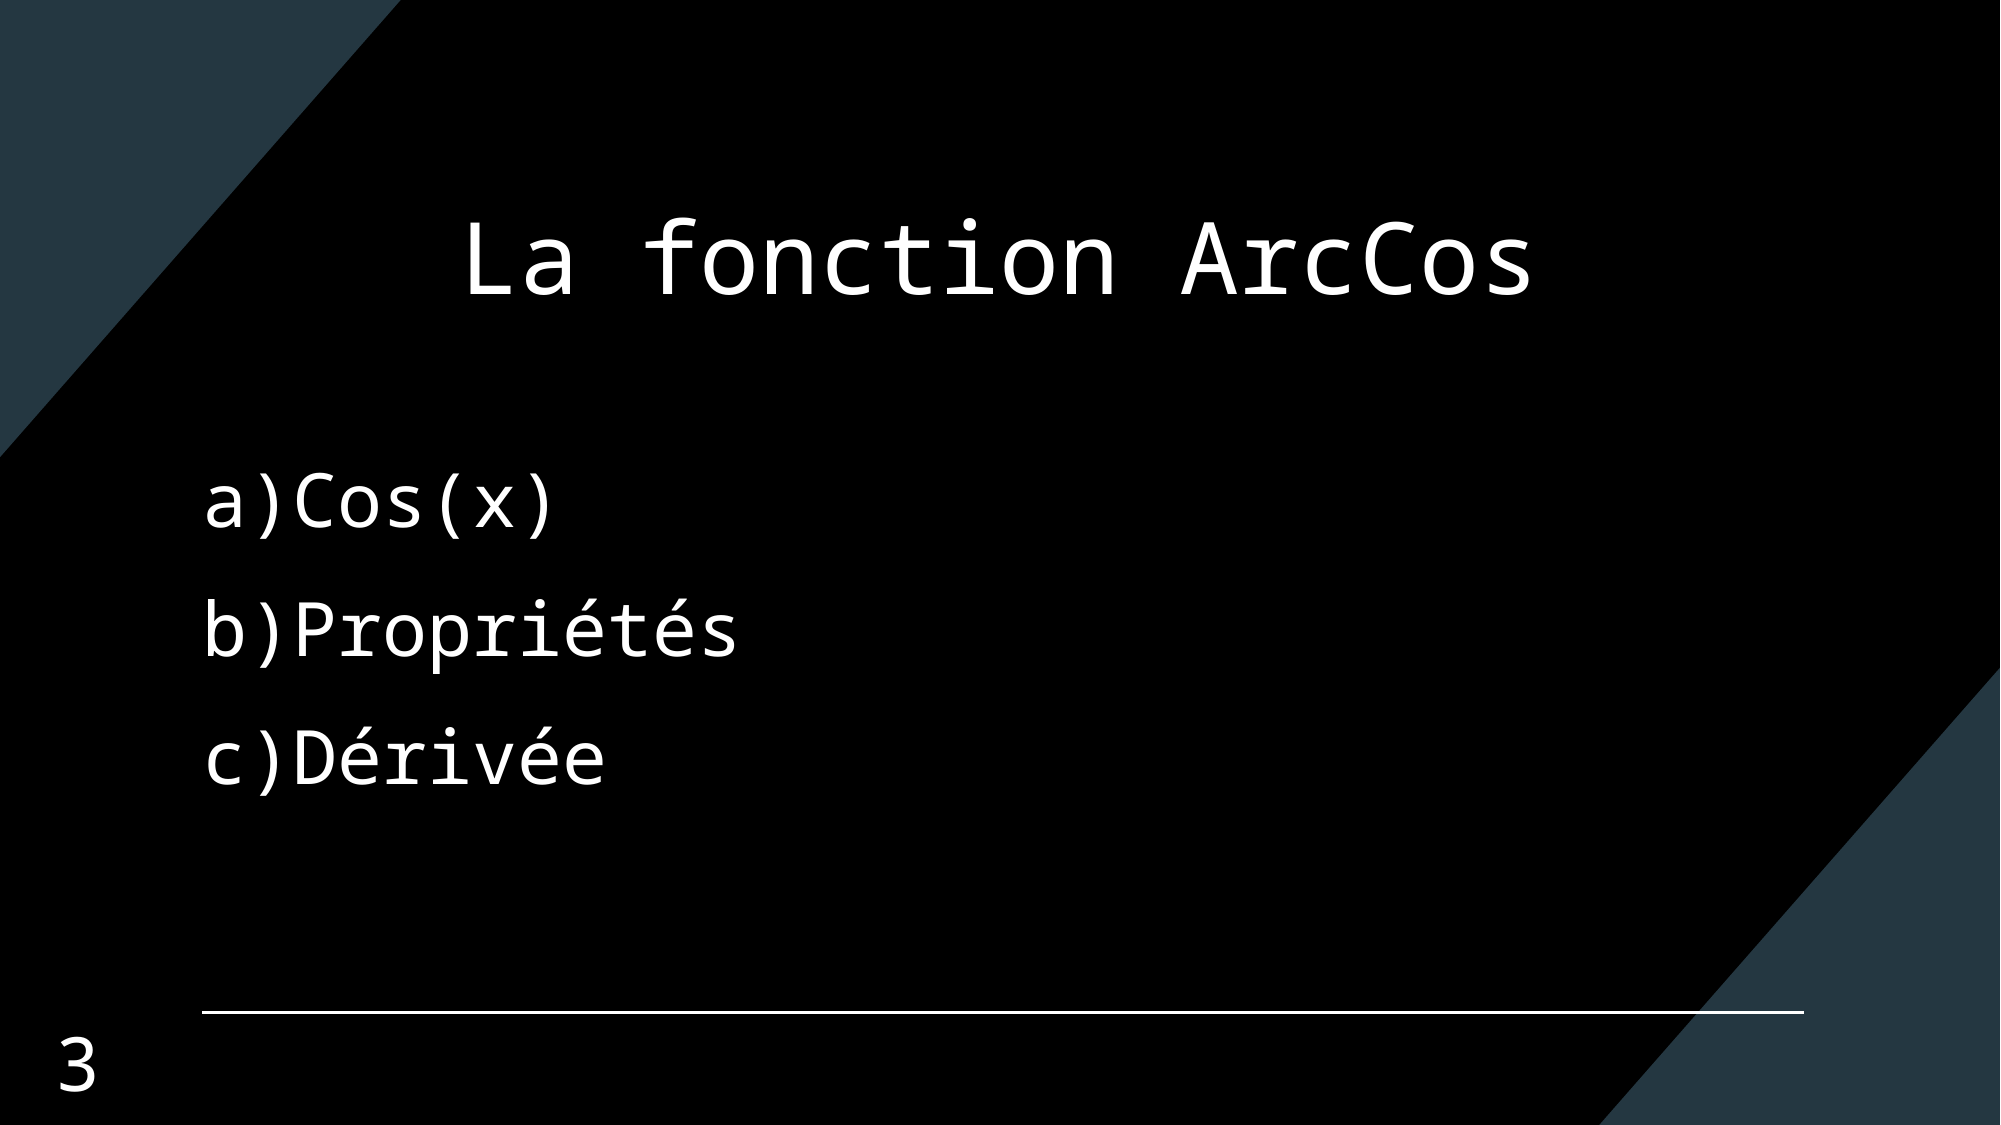

# La fonction ArcCos
Cos(x)
Propriétés
Dérivée